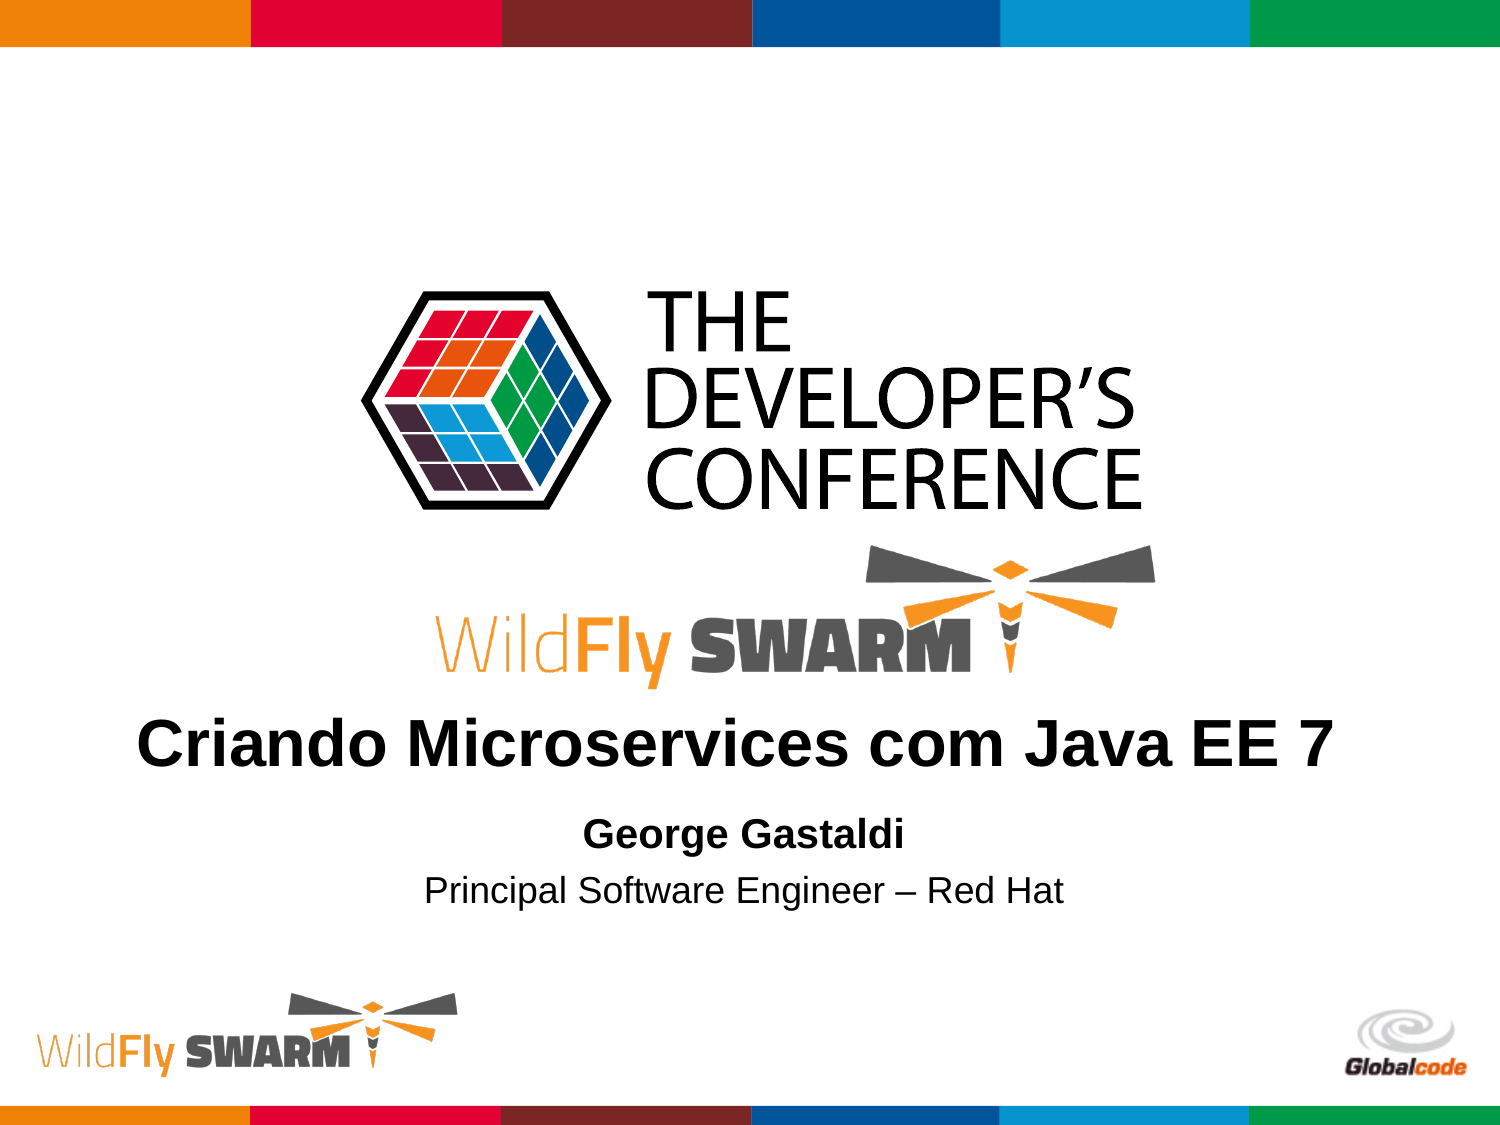

# Criando Microservices com Java EE 7
George Gastaldi
Principal Software Engineer – Red Hat